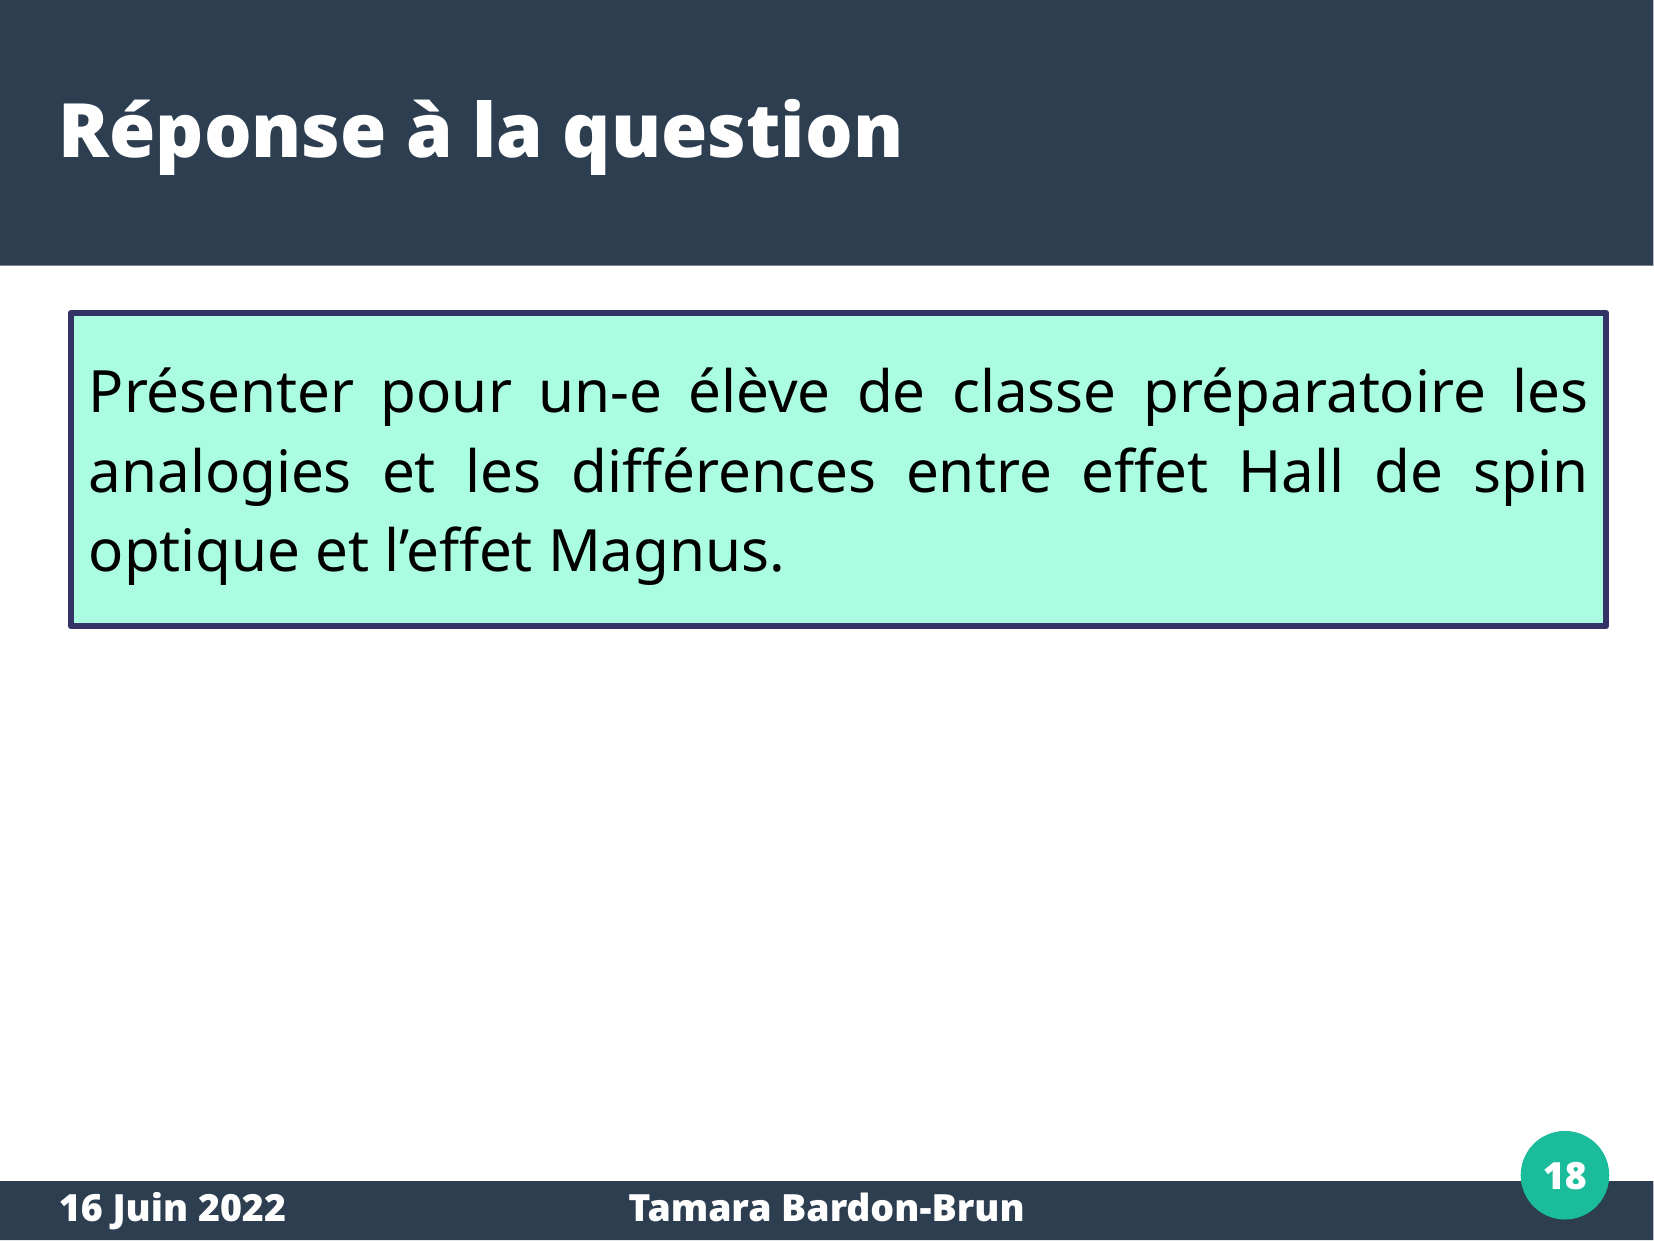

# Réponse à la question
Présenter pour un-e élève de classe préparatoire les analogies et les différences entre effet Hall de spin optique et l’effet Magnus.
18
16 Juin 2022
Tamara Bardon-Brun